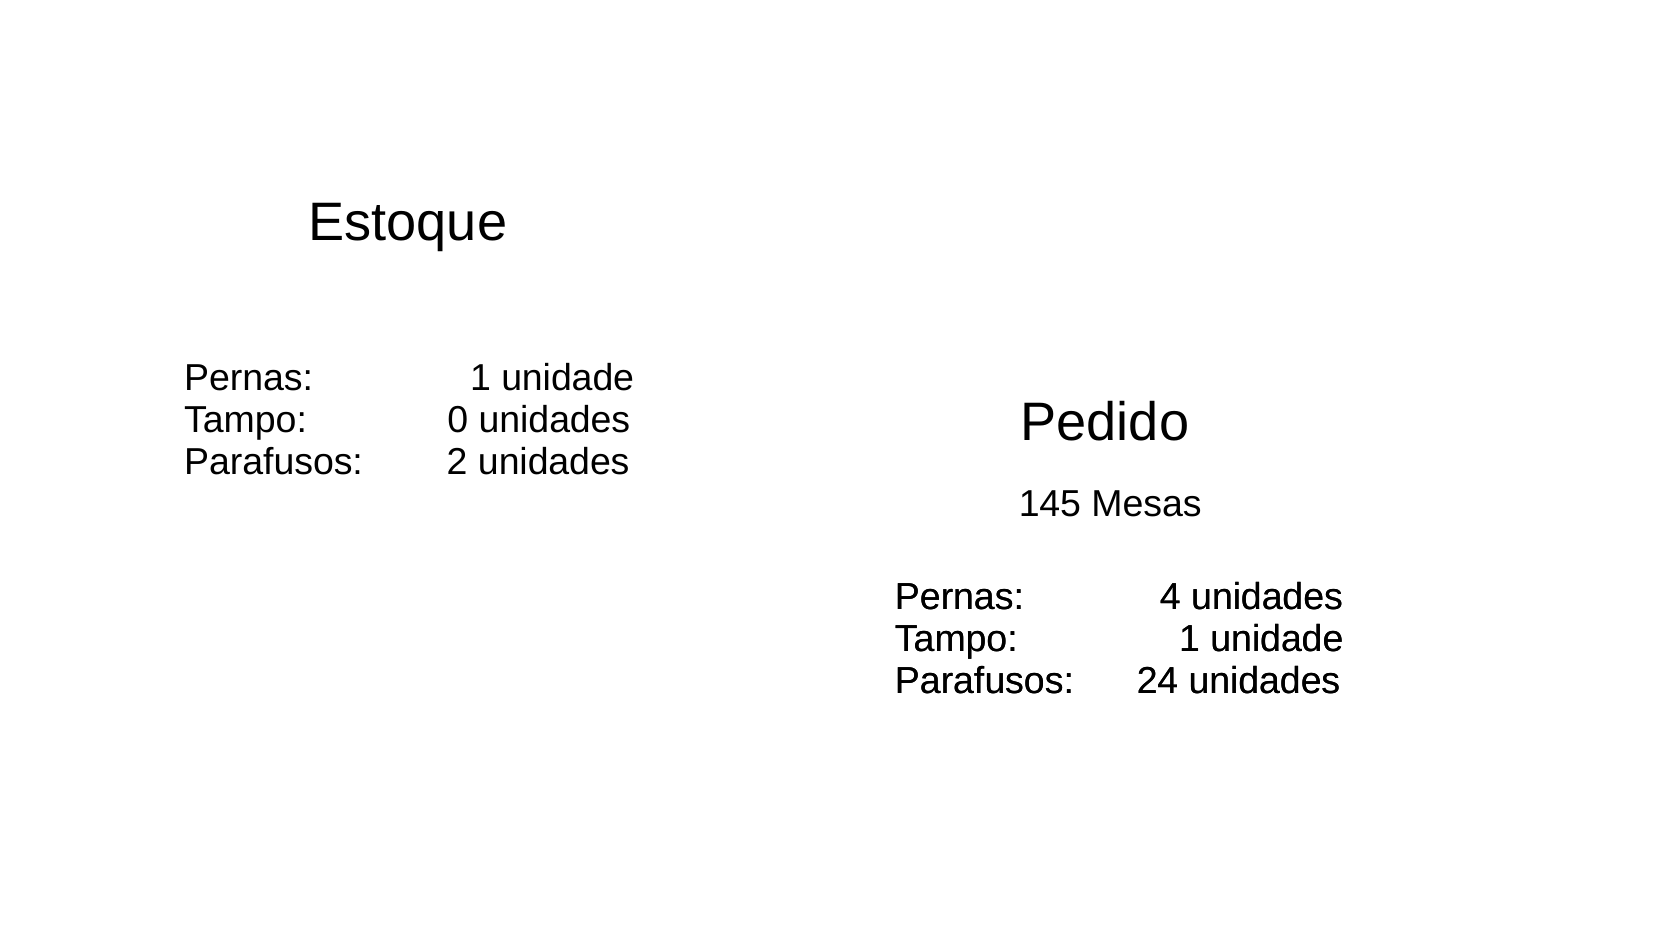

Estoque
Pernas: 1 unidade
Tampo: 		 0 unidades
Parafusos: 2 unidades
Pedido
145 Mesas
Pernas: 4 unidades
Tampo: 		 1 unidade
Parafusos: 24 unidades
Pernas: 4 unidades
Tampo: 		 1 unidade
Parafusos: 24 unidades